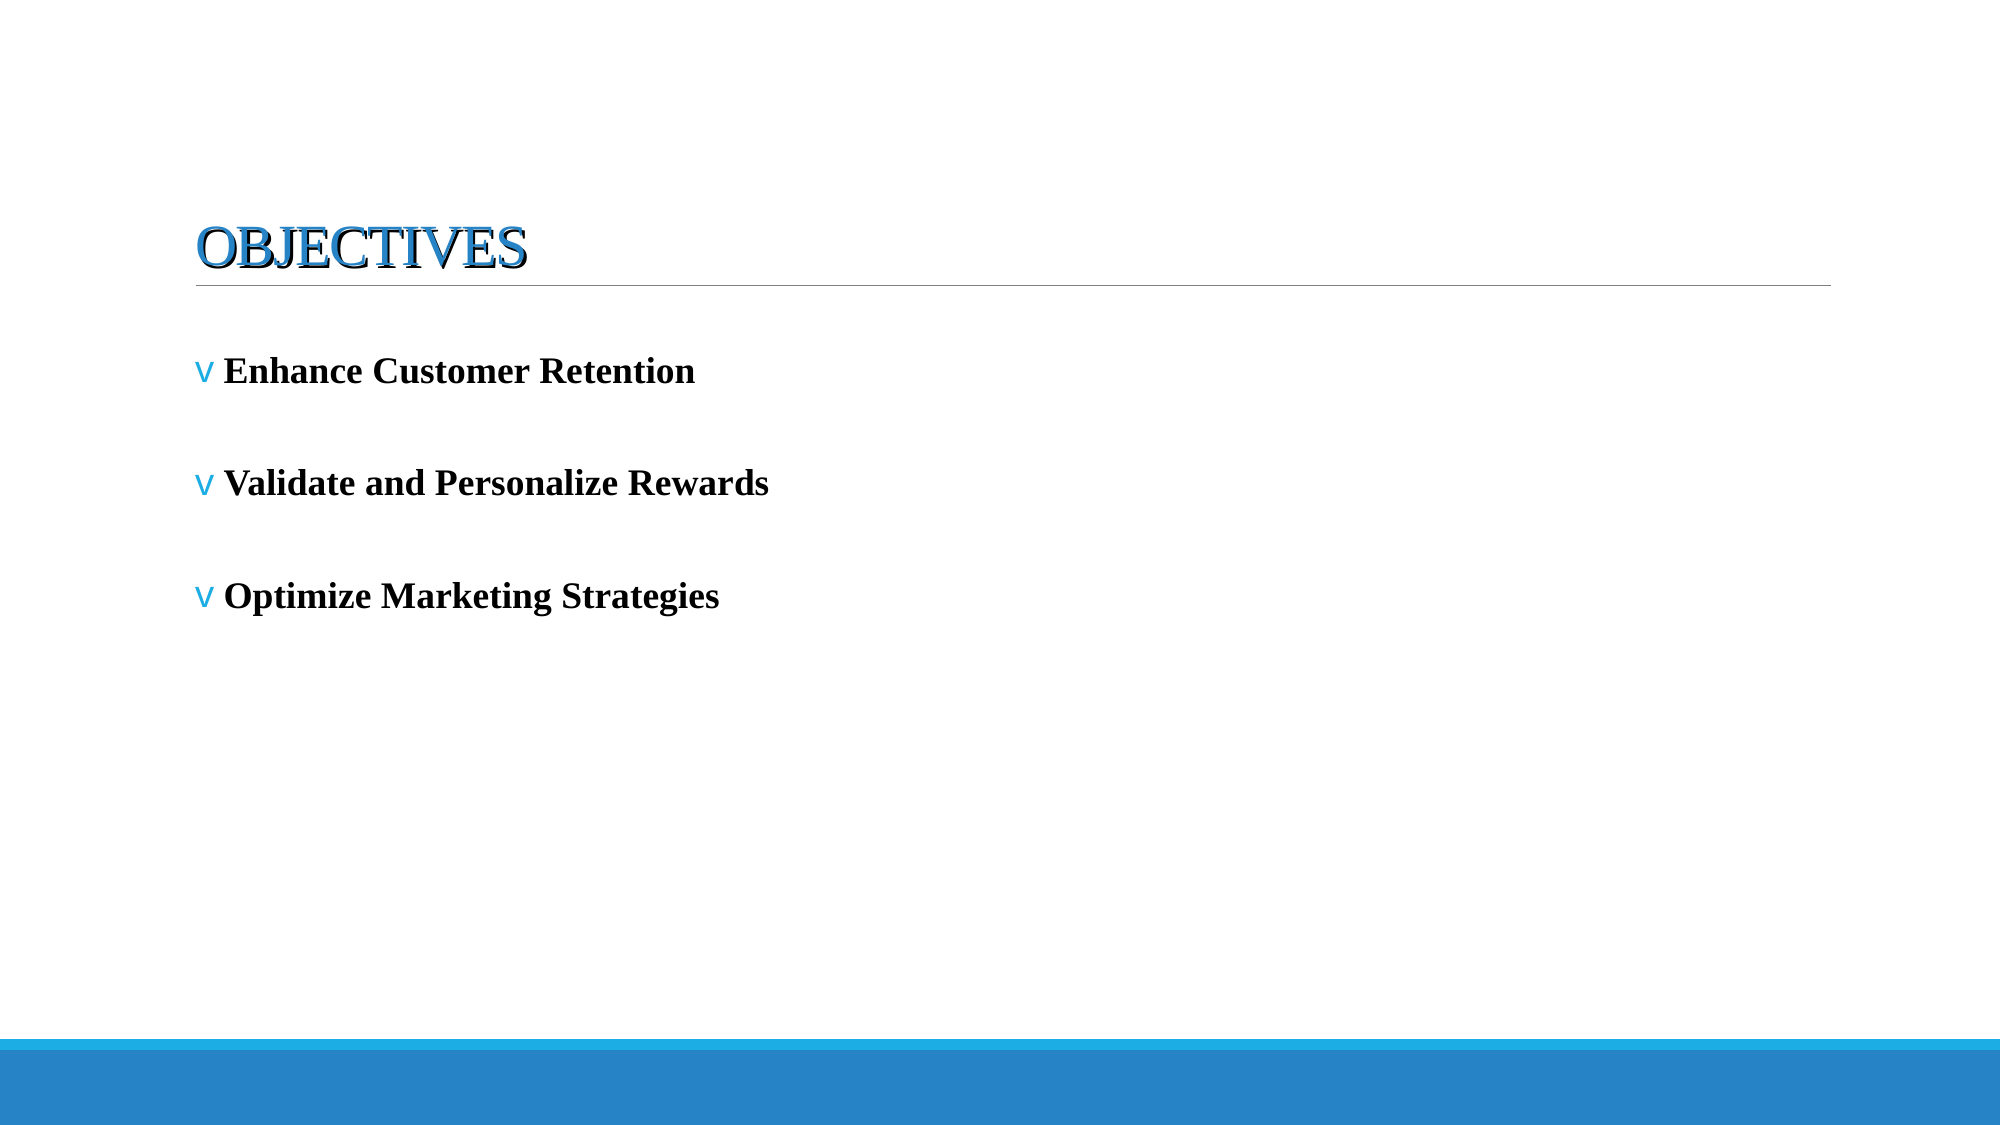

# OBJECTIVES
 Enhance Customer Retention
 Validate and Personalize Rewards
 Optimize Marketing Strategies